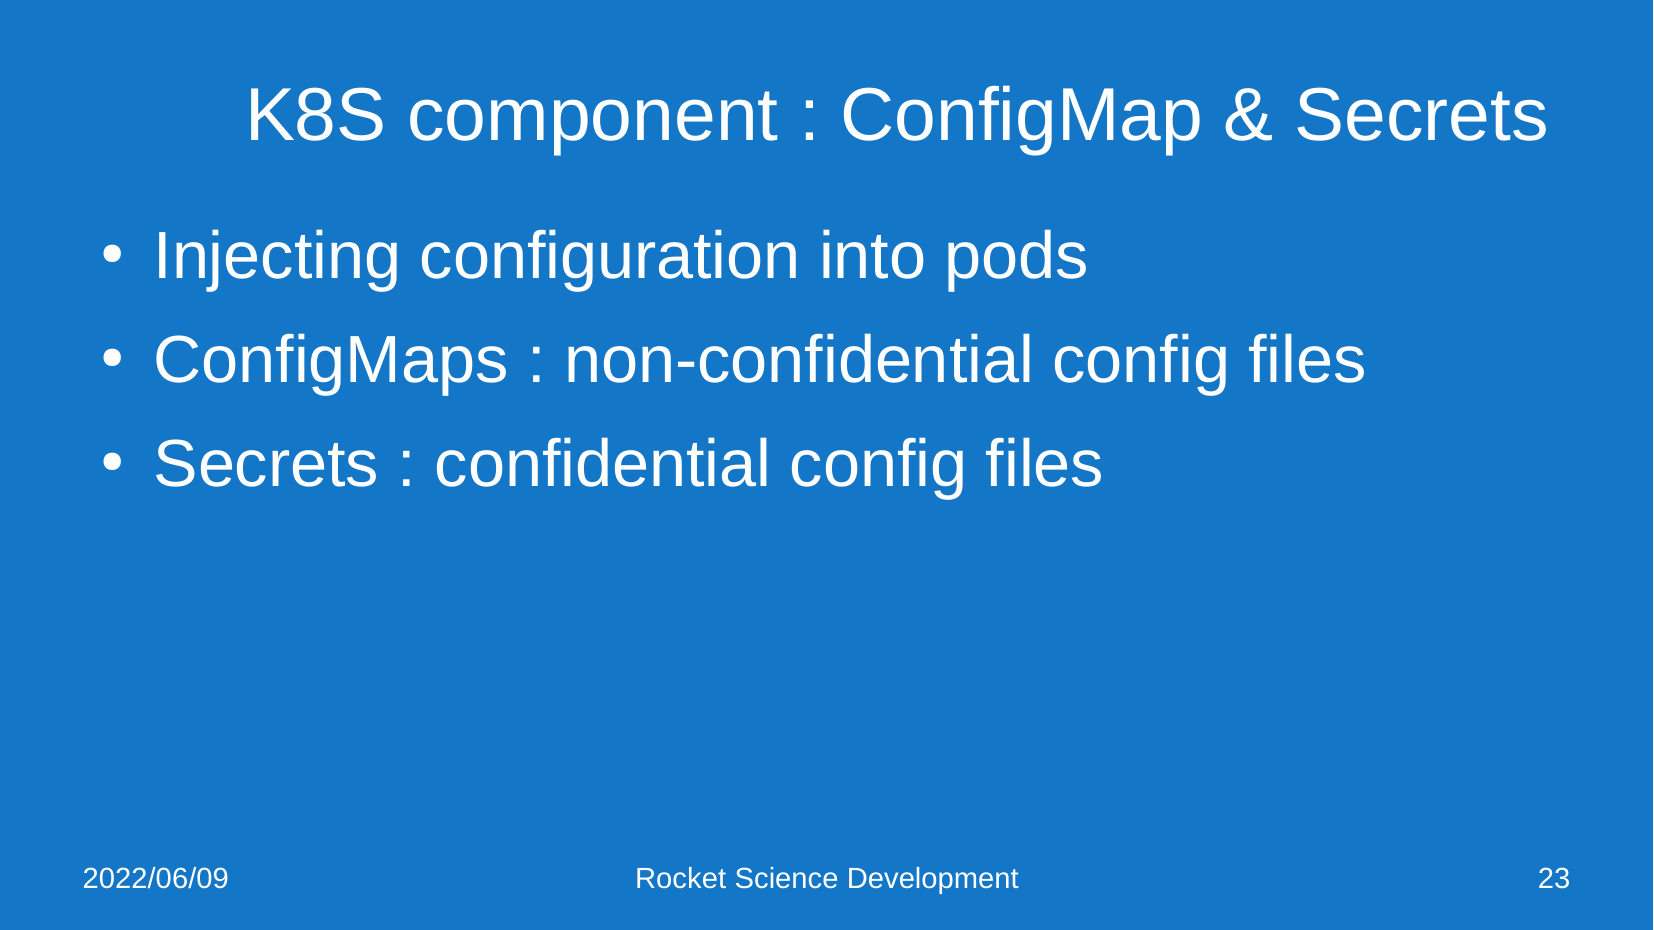

# K8S component : ConfigMap & Secrets
Injecting configuration into pods
ConfigMaps : non-confidential config files
Secrets : confidential config files
2022/06/09
Rocket Science Development
23